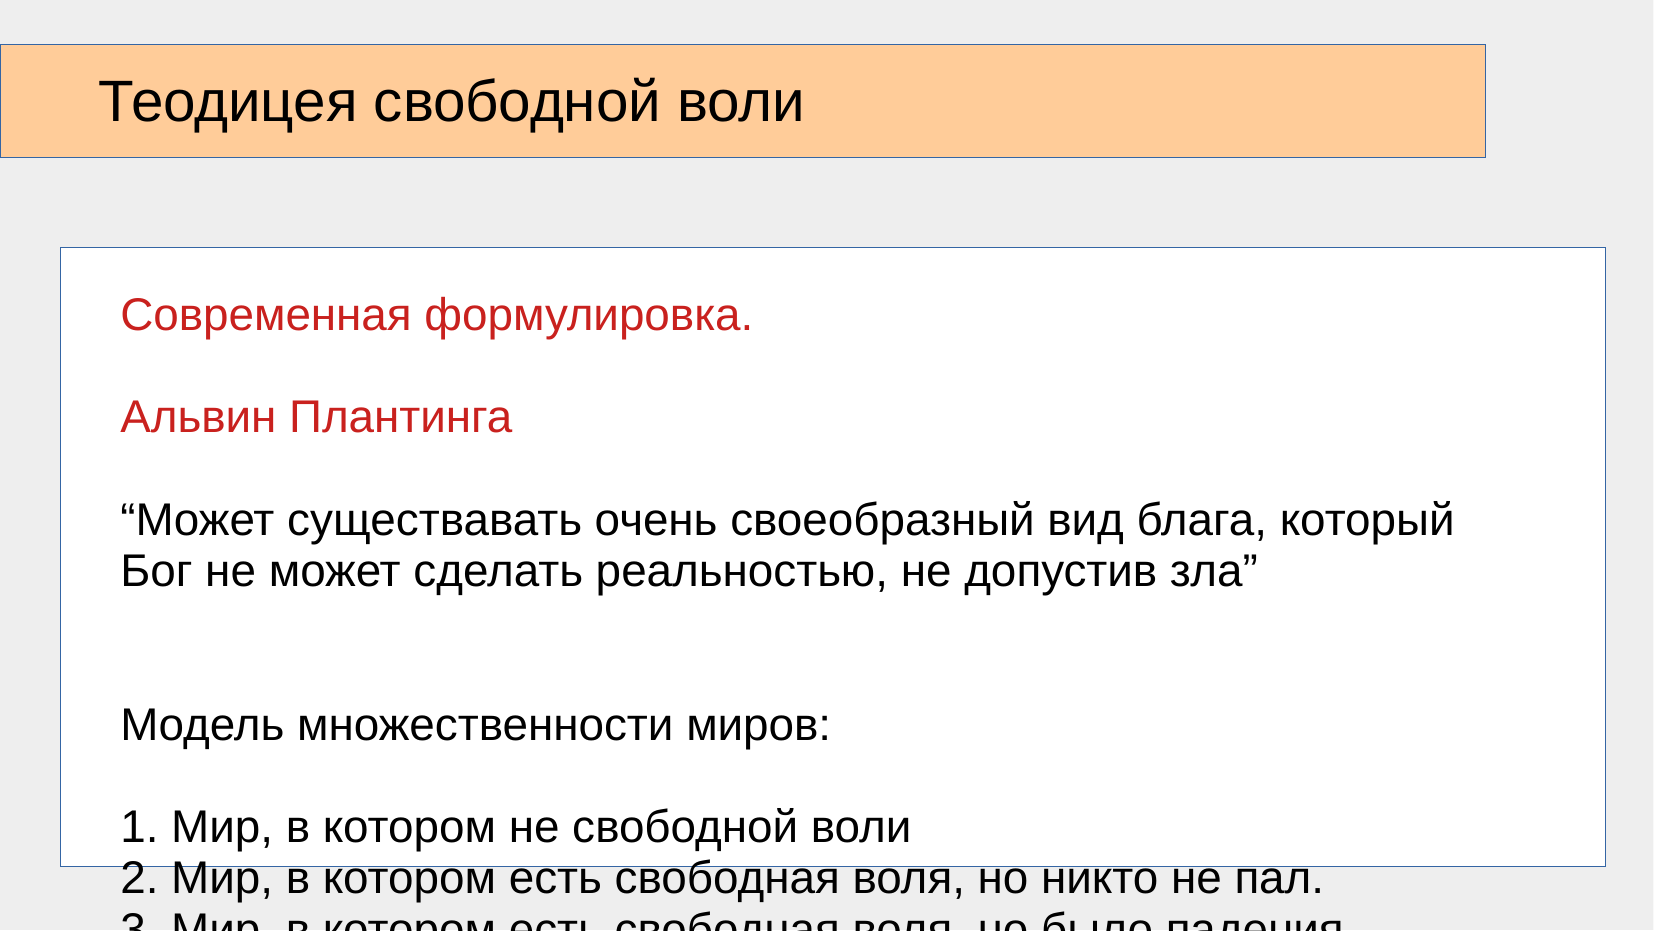

Теодицея свободной воли
# Современная формулировка.
Альвин Плантинга
“Может существавать очень своеобразный вид блага, который Бог не может сделать реальностью, не допустив зла”
Модель множественности миров:
1. Мир, в котором не свободной воли
2. Мир, в котором есть свободная воля, но никто не пал.
3. Мир, в котором есть свободная воля, но было падения.